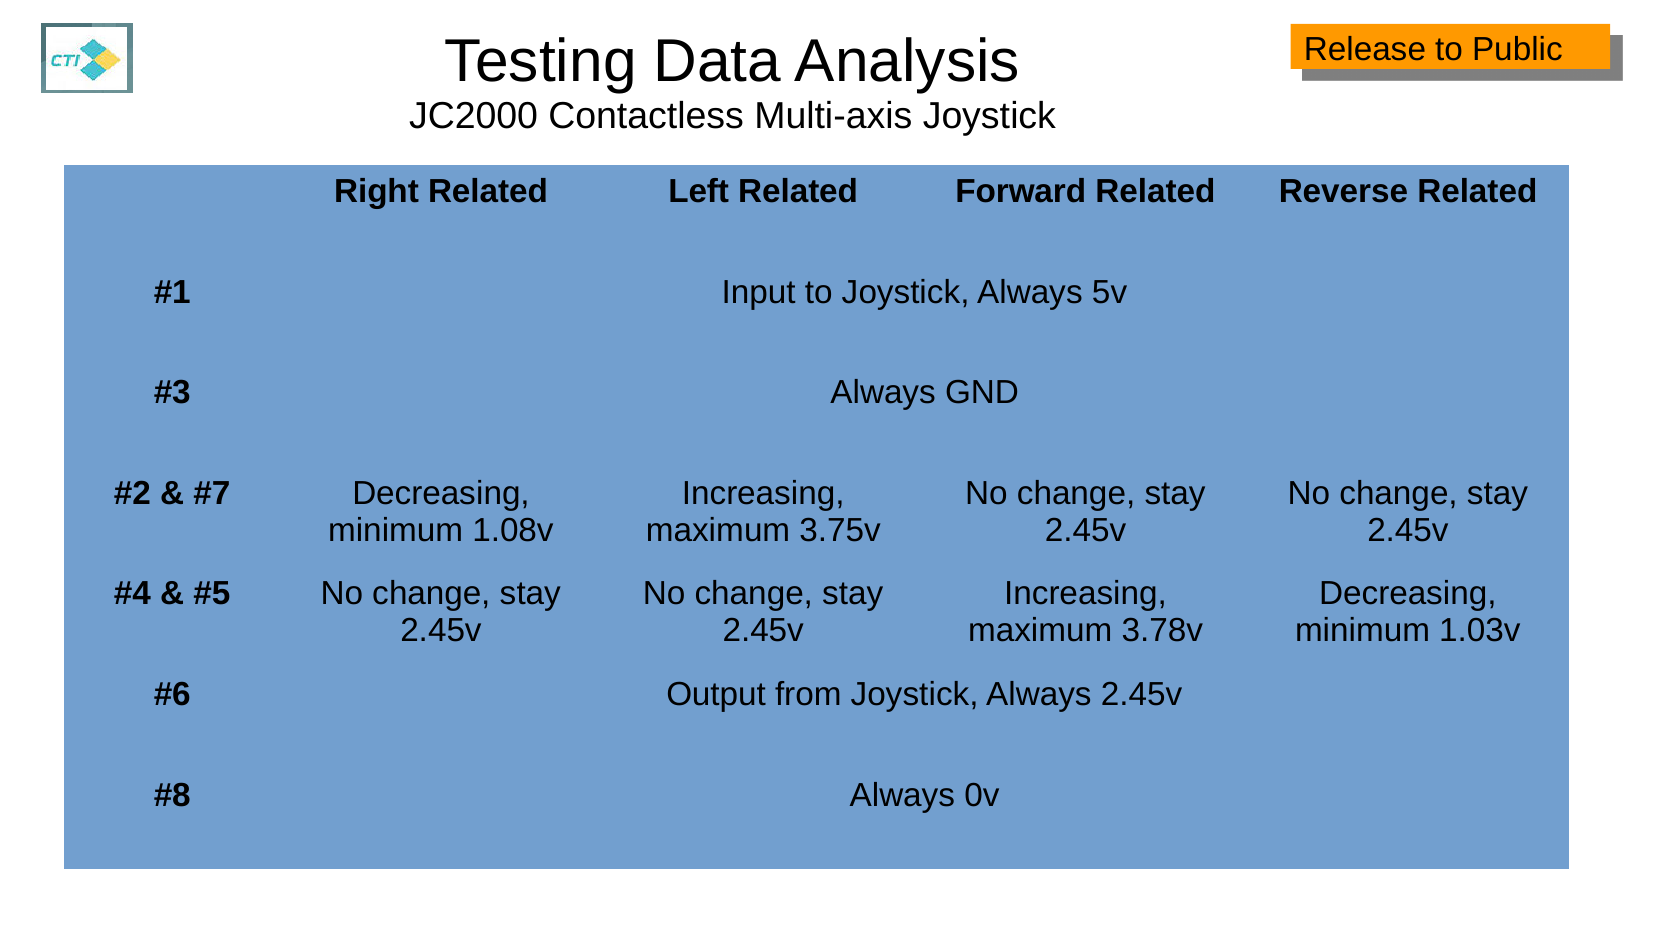

# Testing Data Analysis JC2000 Contactless Multi-axis Joystick
Release to Public
| | Right Related | Left Related | Forward Related | Reverse Related |
| --- | --- | --- | --- | --- |
| #1 | Input to Joystick, Always 5v | | | |
| #3 | Always GND | | | |
| #2 & #7 | Decreasing, minimum 1.08v | Increasing, maximum 3.75v | No change, stay 2.45v | No change, stay 2.45v |
| #4 & #5 | No change, stay 2.45v | No change, stay 2.45v | Increasing, maximum 3.78v | Decreasing, minimum 1.03v |
| #6 | Output from Joystick, Always 2.45v | | | |
| #8 | Always 0v | | | |